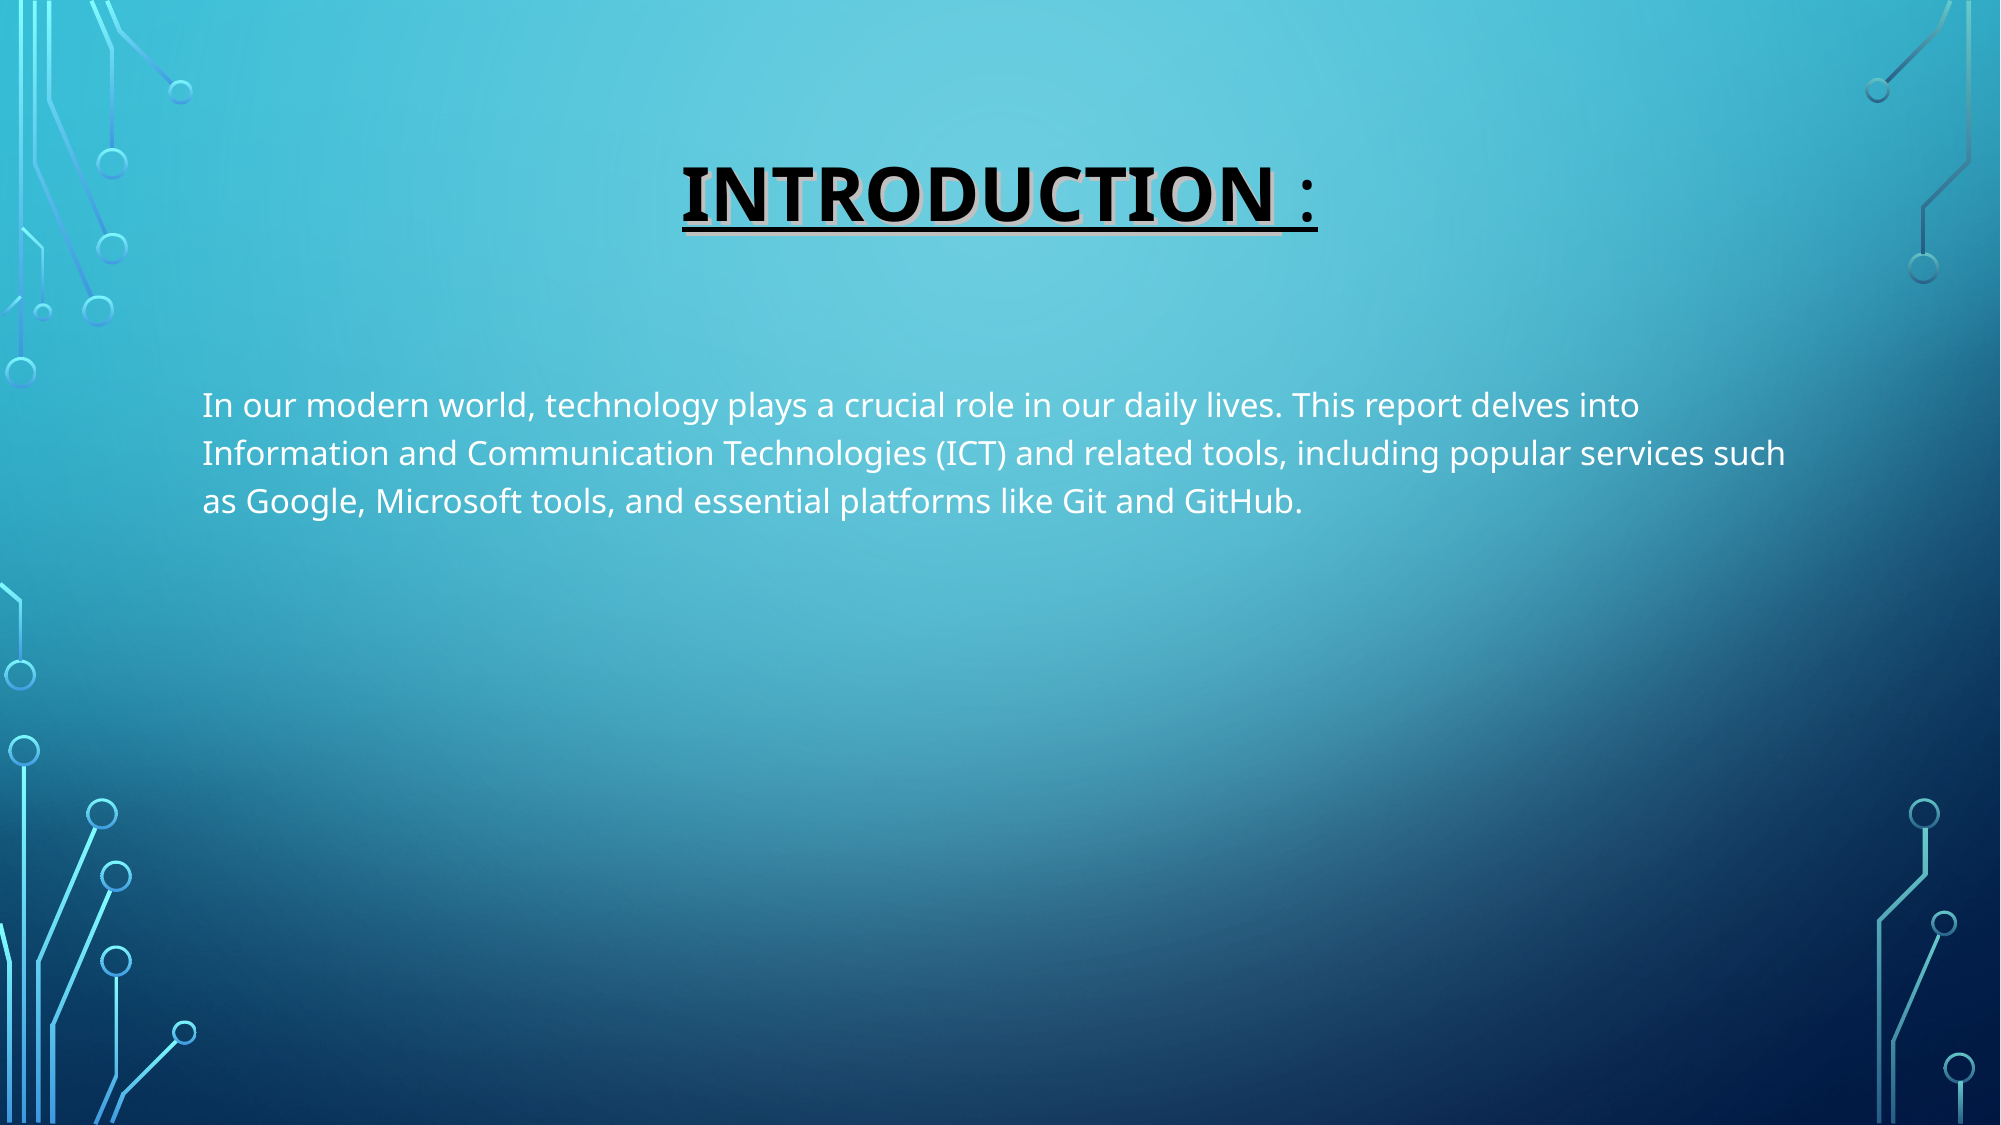

# introduction :
In our modern world, technology plays a crucial role in our daily lives. This report delves into Information and Communication Technologies (ICT) and related tools, including popular services such as Google, Microsoft tools, and essential platforms like Git and GitHub.